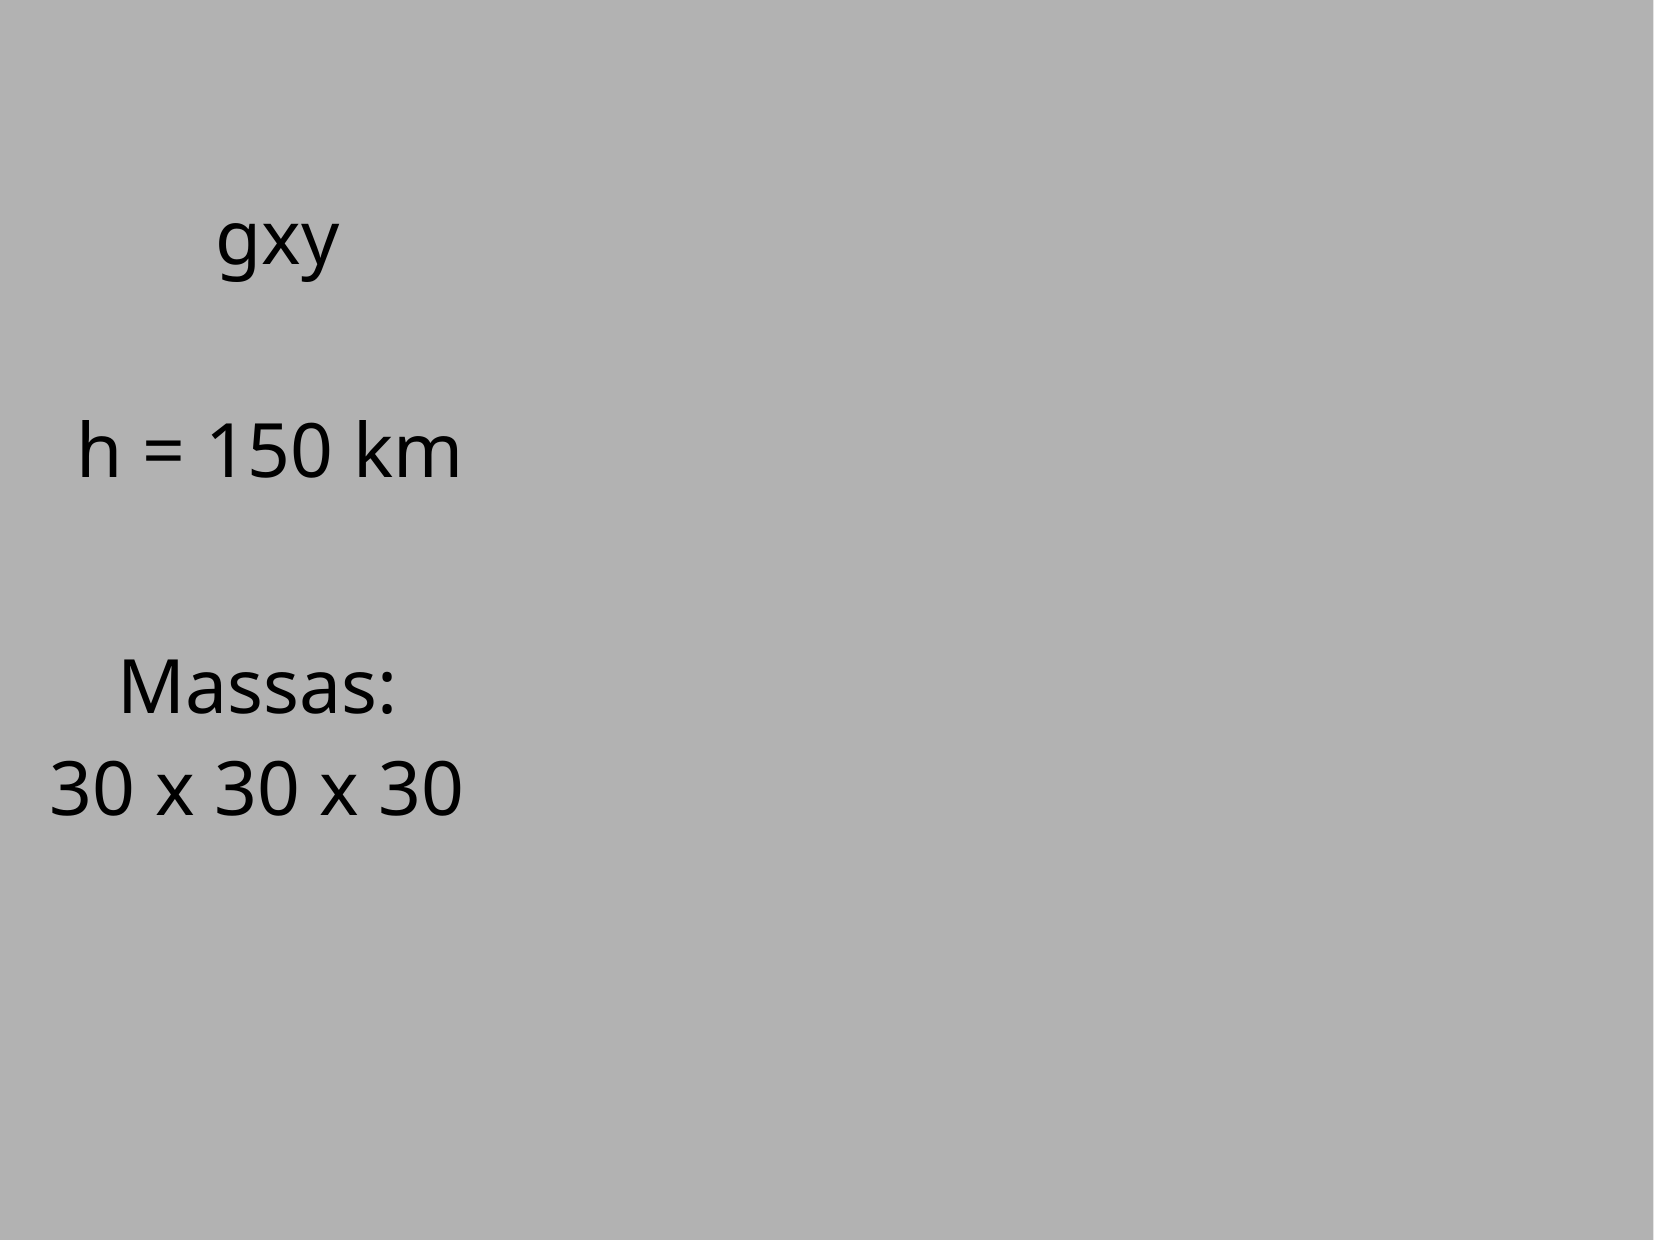

gxy
h = 150 km
Massas:
30 x 30 x 30